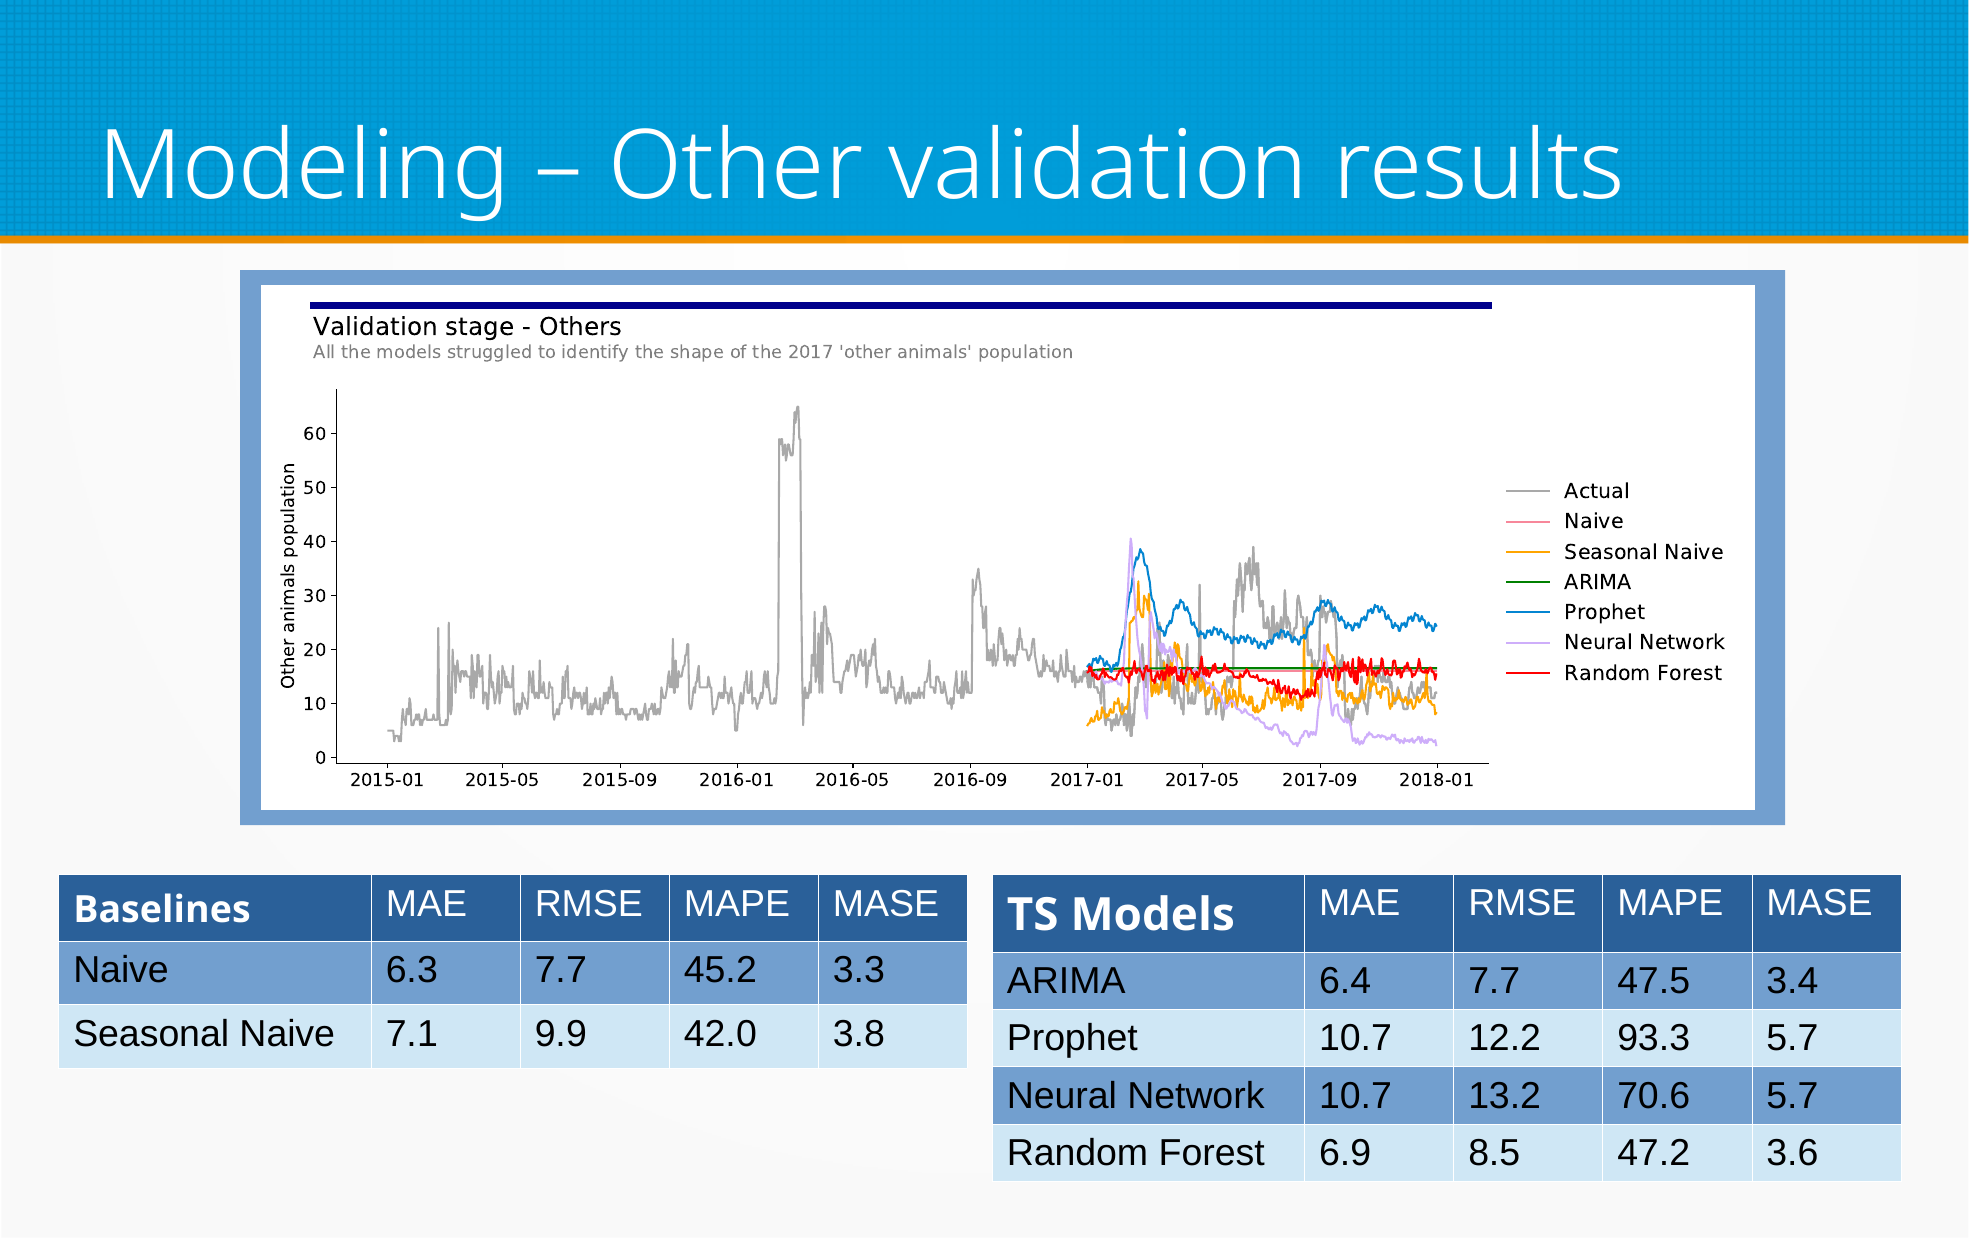

# Modeling – Other validation results
| TS Models | MAE | RMSE | MAPE | MASE |
| --- | --- | --- | --- | --- |
| ARIMA | 6.4 | 7.7 | 47.5 | 3.4 |
| Prophet | 10.7 | 12.2 | 93.3 | 5.7 |
| Neural Network | 10.7 | 13.2 | 70.6 | 5.7 |
| Random Forest | 6.9 | 8.5 | 47.2 | 3.6 |
| Baselines | MAE | RMSE | MAPE | MASE |
| --- | --- | --- | --- | --- |
| Naive | 6.3 | 7.7 | 45.2 | 3.3 |
| Seasonal Naive | 7.1 | 9.9 | 42.0 | 3.8 |